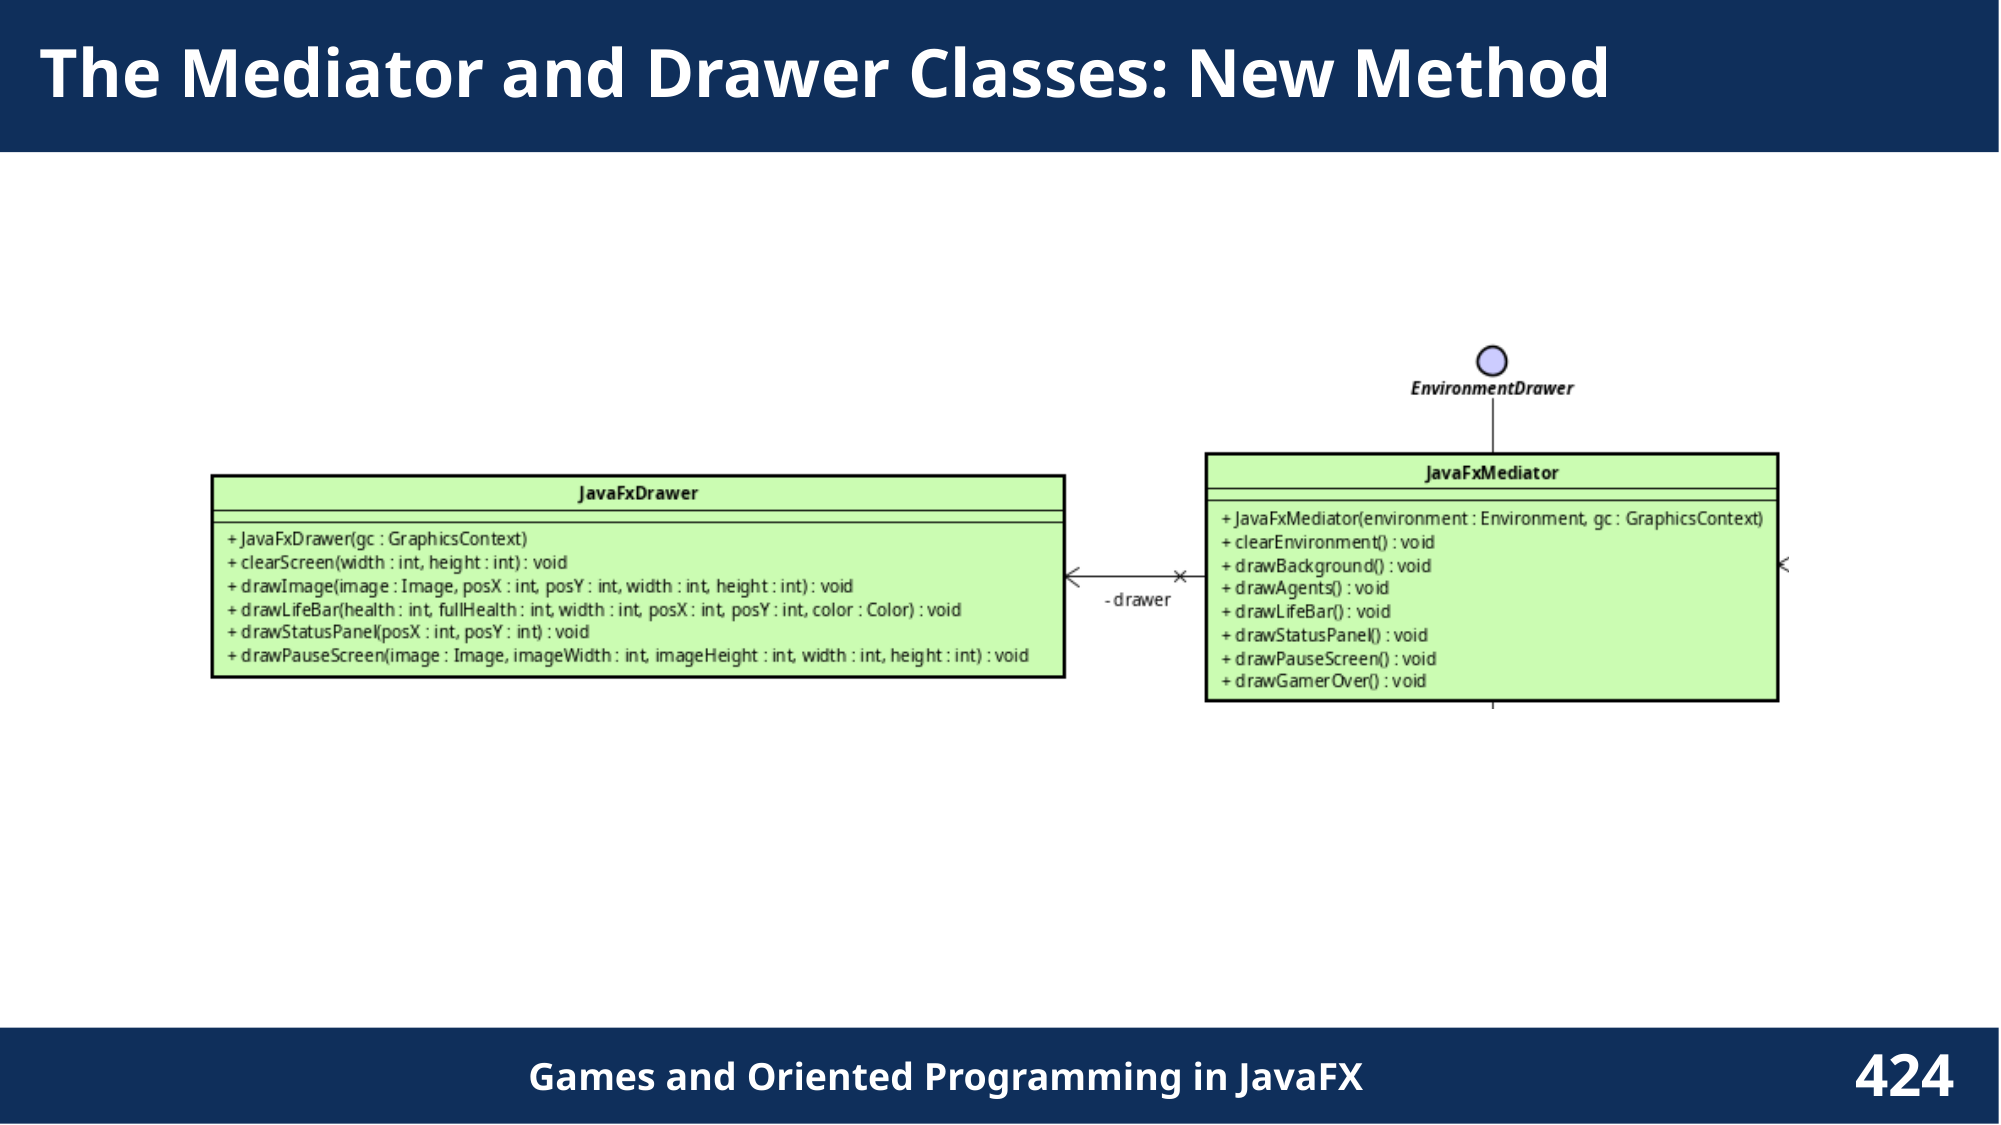

The Mediator and Drawer Classes: New Method